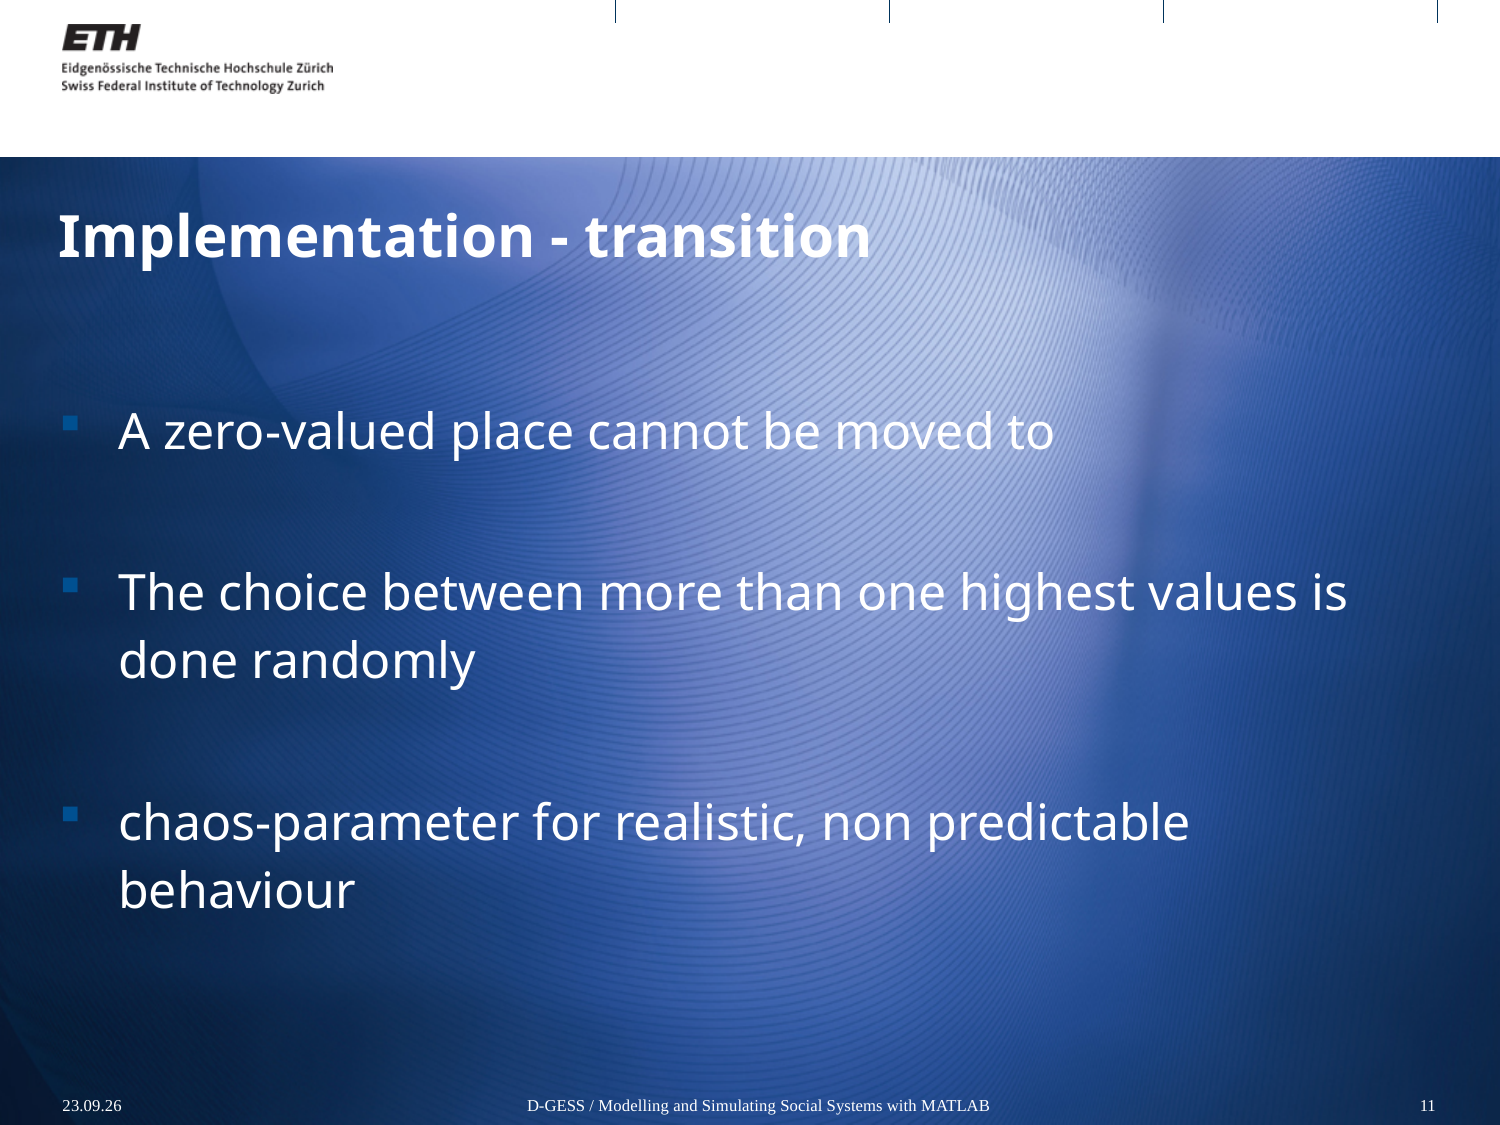

# Implementation - transition
A zero-valued place cannot be moved to
The choice between more than one highest values is done randomly
chaos-parameter for realistic, non predictable behaviour
11